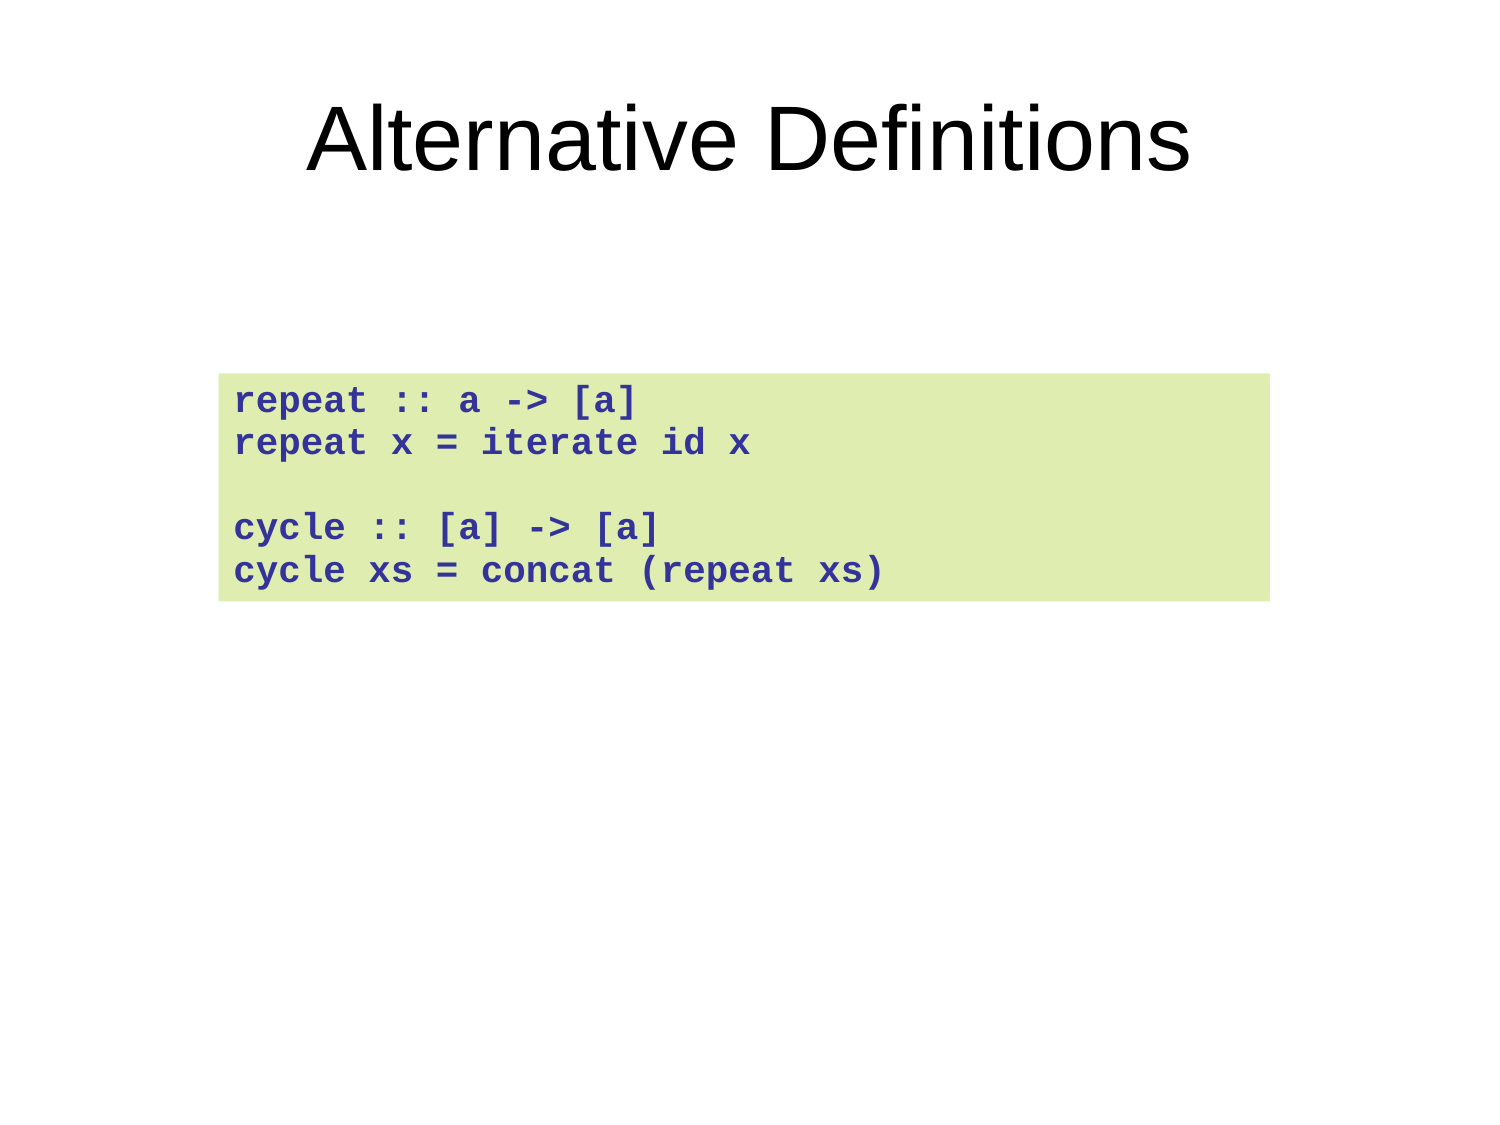

# Alternative Definitions
repeat :: a -> [a]
repeat x = iterate id x
cycle :: [a] -> [a]
cycle xs = concat (repeat xs)